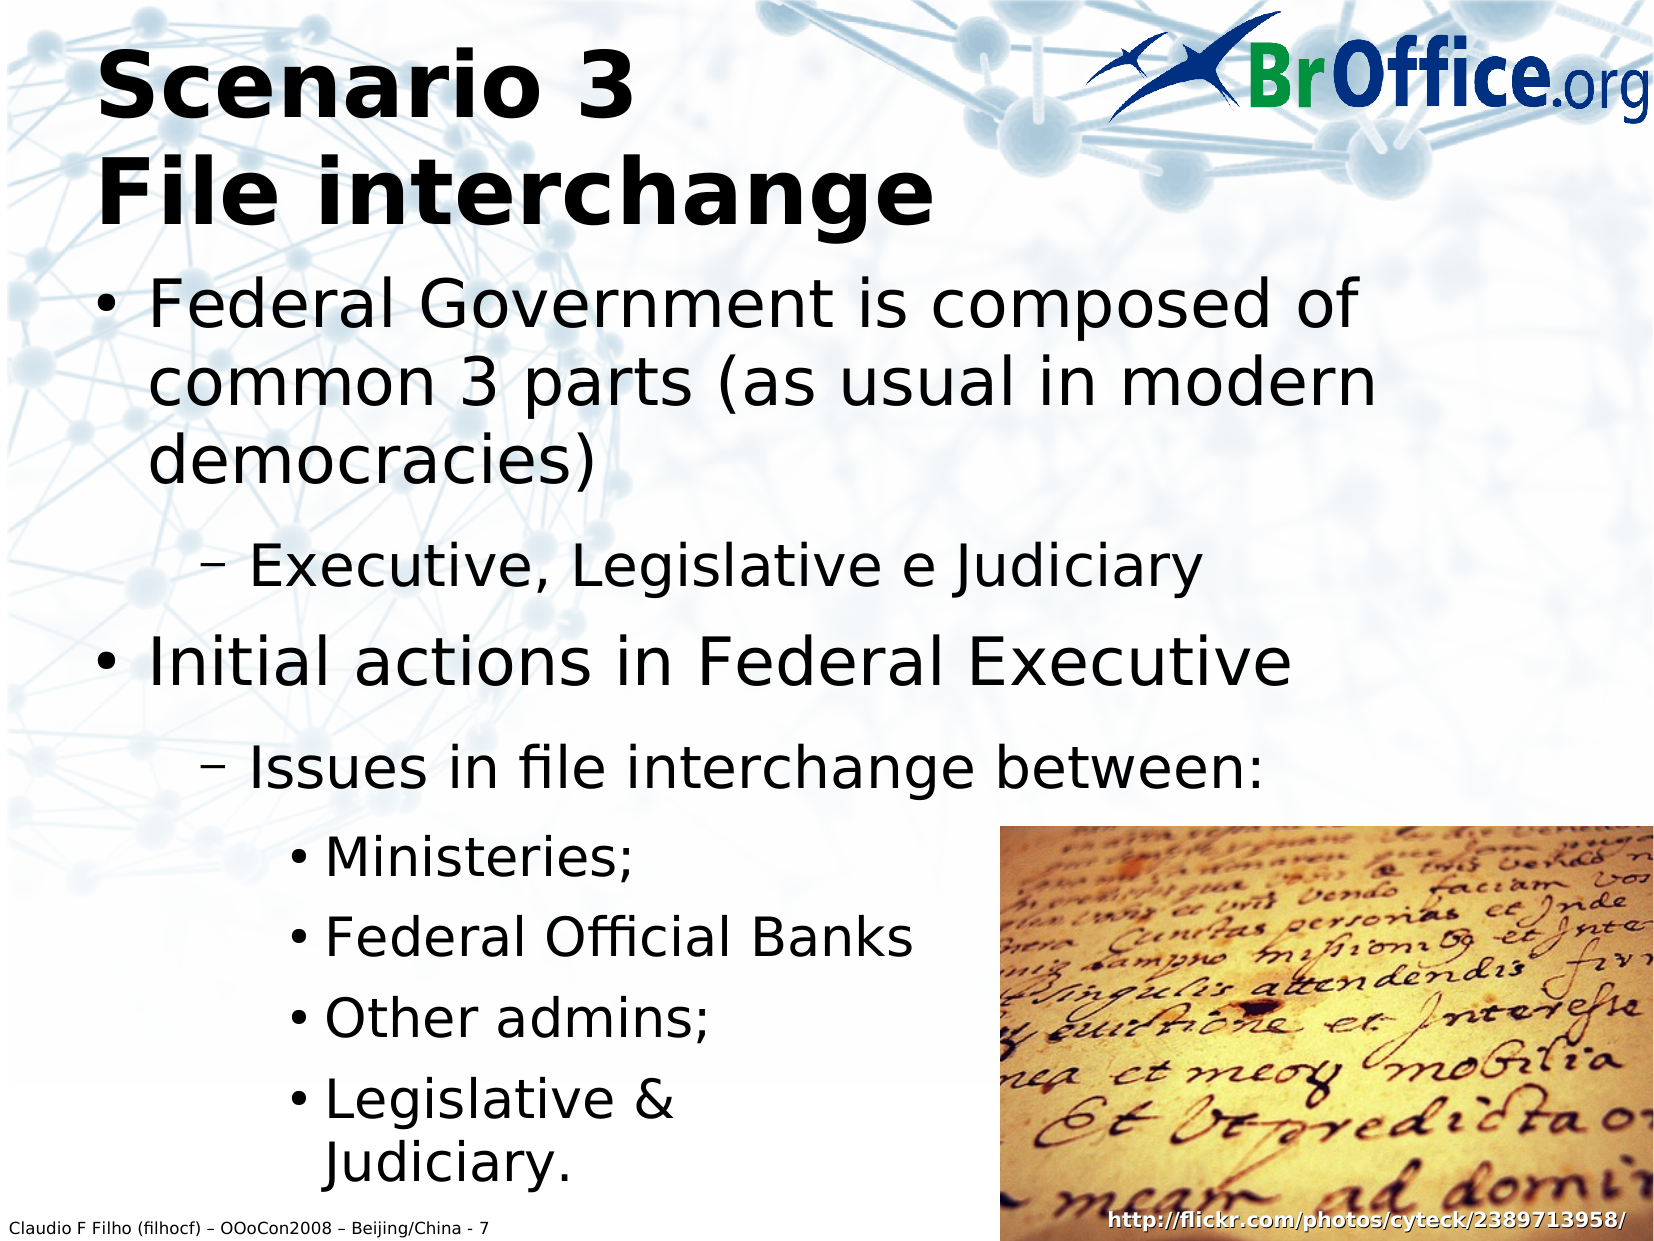

# Scenario 3 File interchange
Federal Government is composed of common 3 parts (as usual in modern democracies)
Executive, Legislative e Judiciary
Initial actions in Federal Executive
Issues in file interchange between:
Ministeries;
Federal Official Banks
Other admins;
Legislative &
Judiciary.
http://flickr.com/photos/cyteck/2389713958/